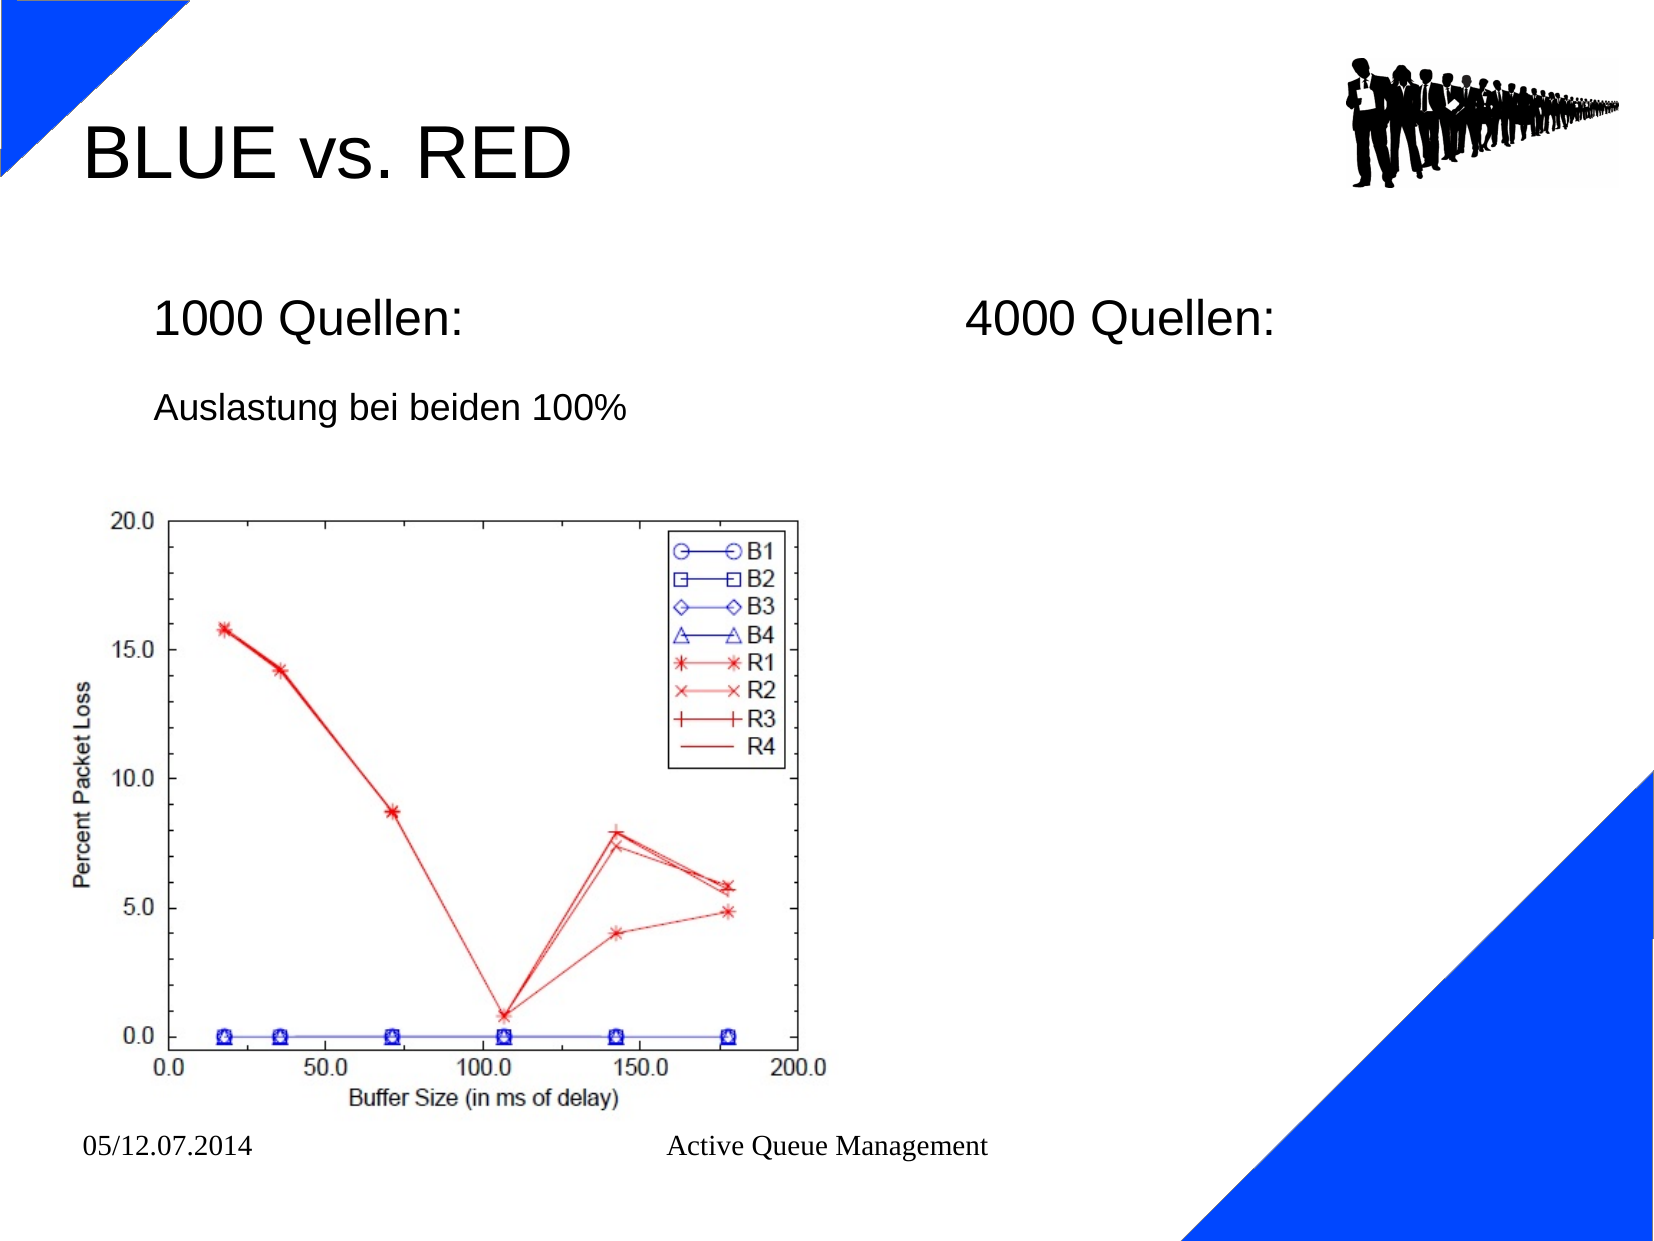

# BLUE vs. RED
1000 Quellen:							4000 Quellen:
Auslastung bei beiden 100%
05/12.07.2014
Active Queue Management
66